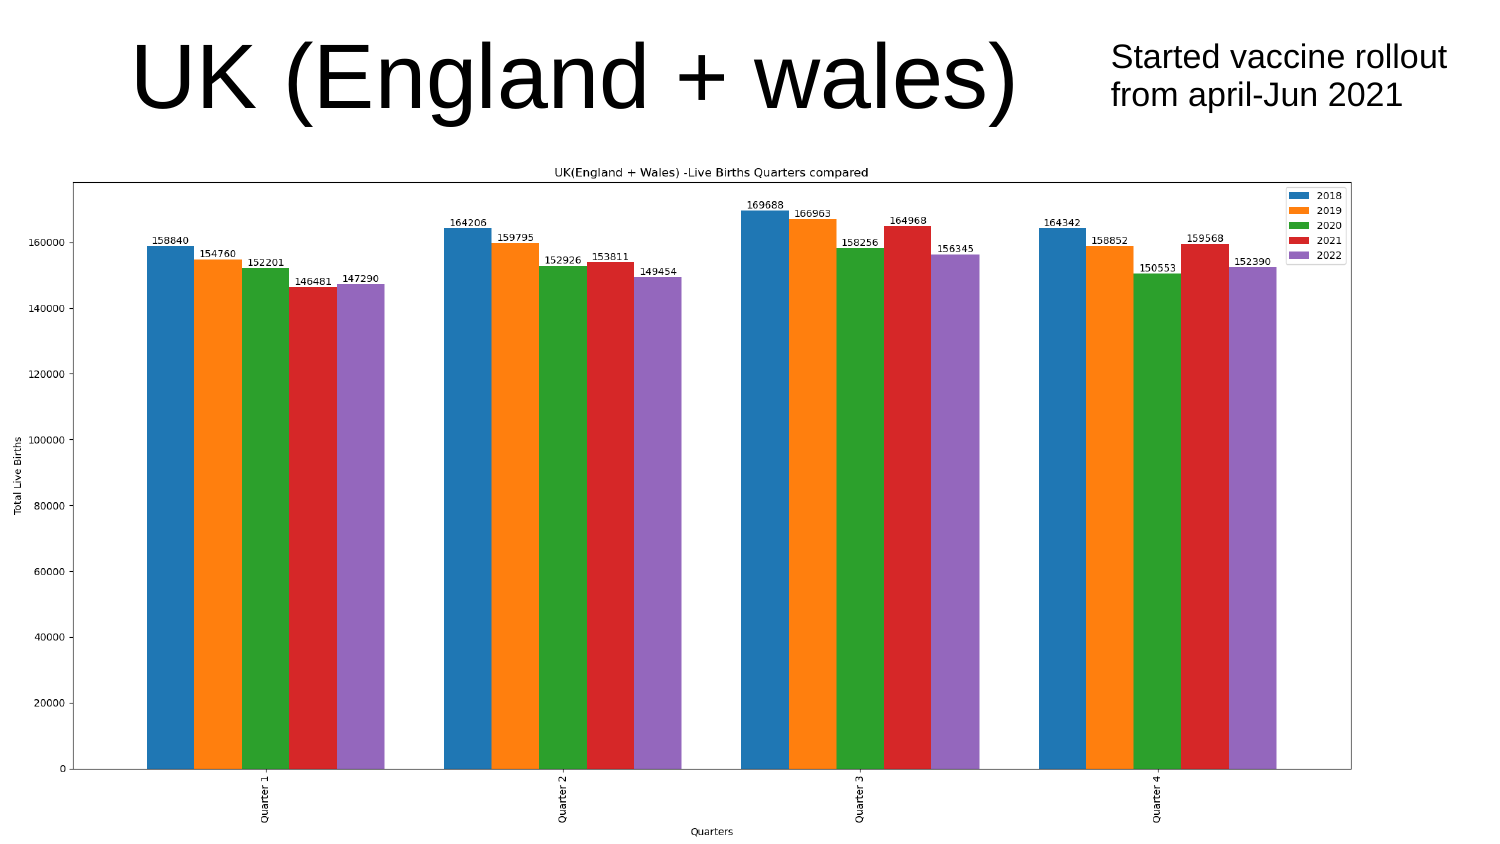

# UK (England + wales)
Started vaccine rollout from april-Jun 2021